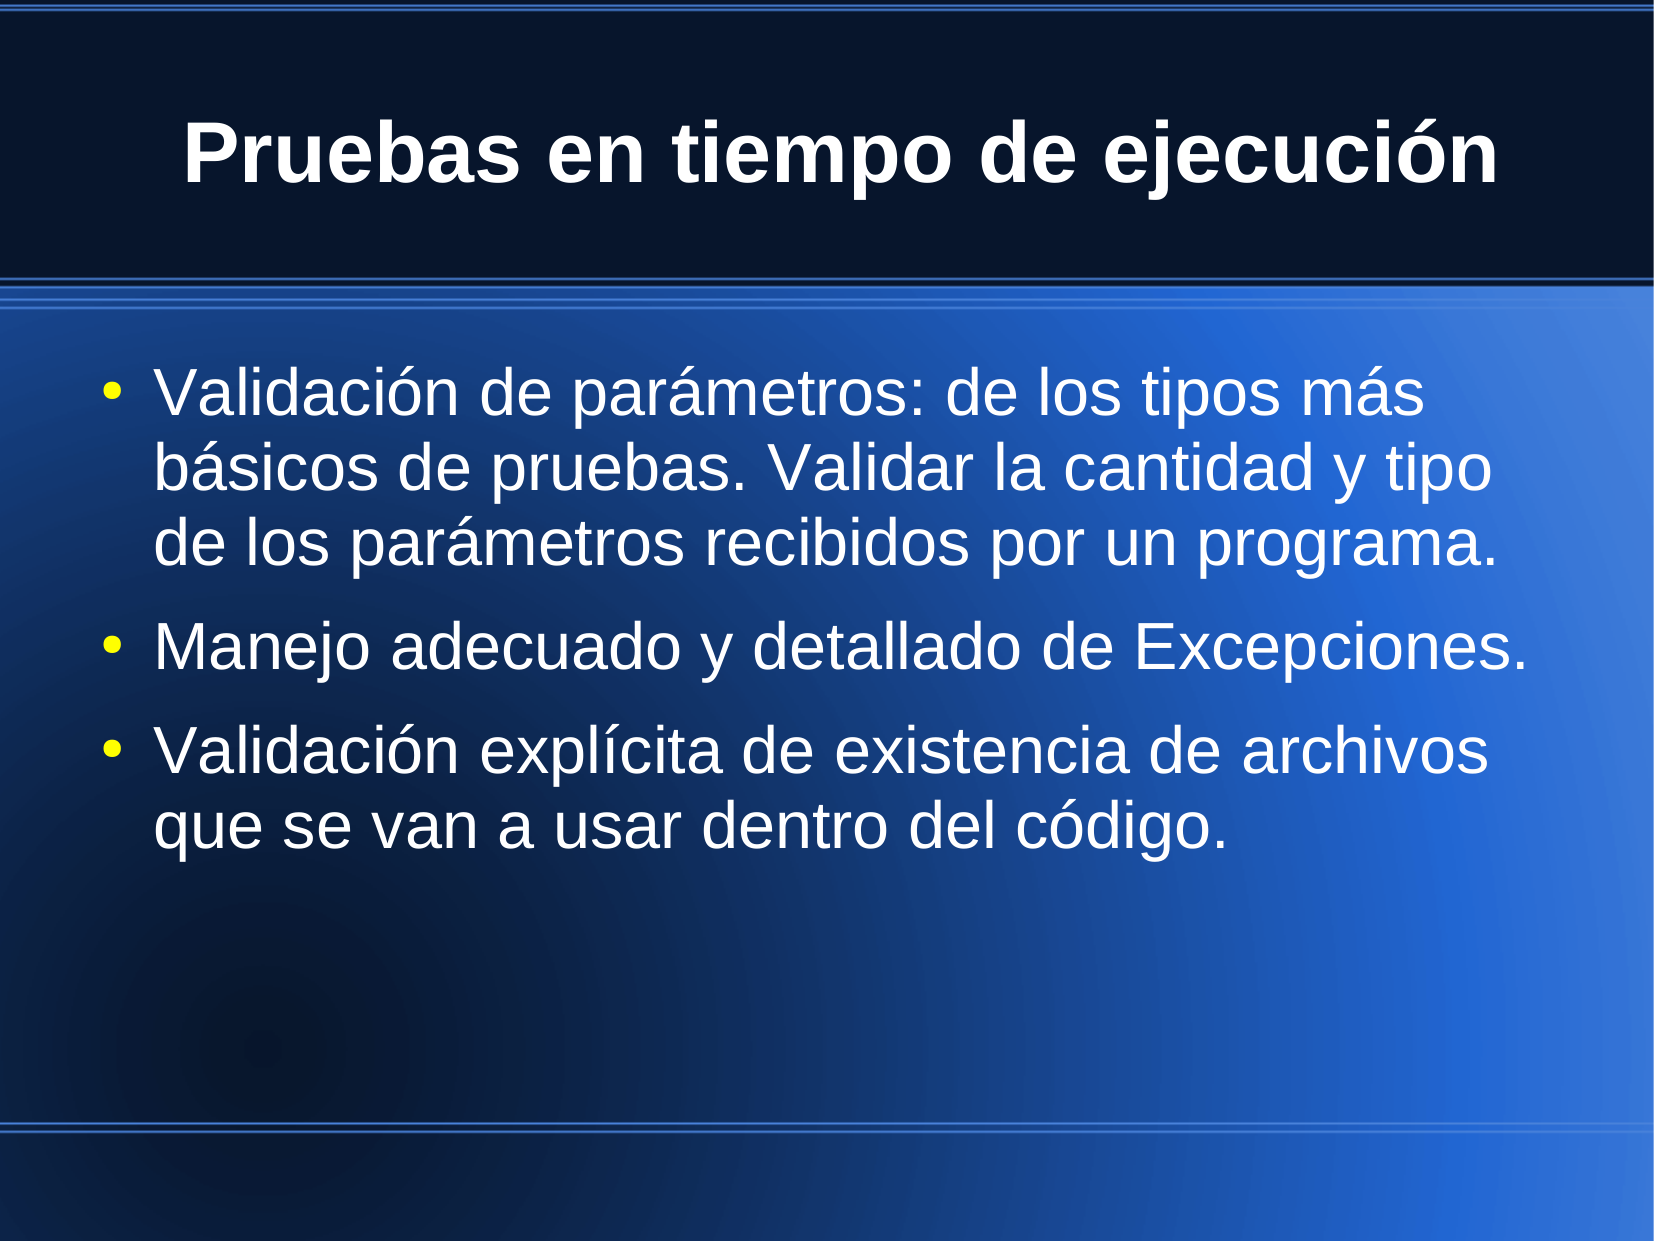

# Pruebas en tiempo de ejecución
Validación de parámetros: de los tipos más básicos de pruebas. Validar la cantidad y tipo de los parámetros recibidos por un programa.
Manejo adecuado y detallado de Excepciones.
Validación explícita de existencia de archivos que se van a usar dentro del código.